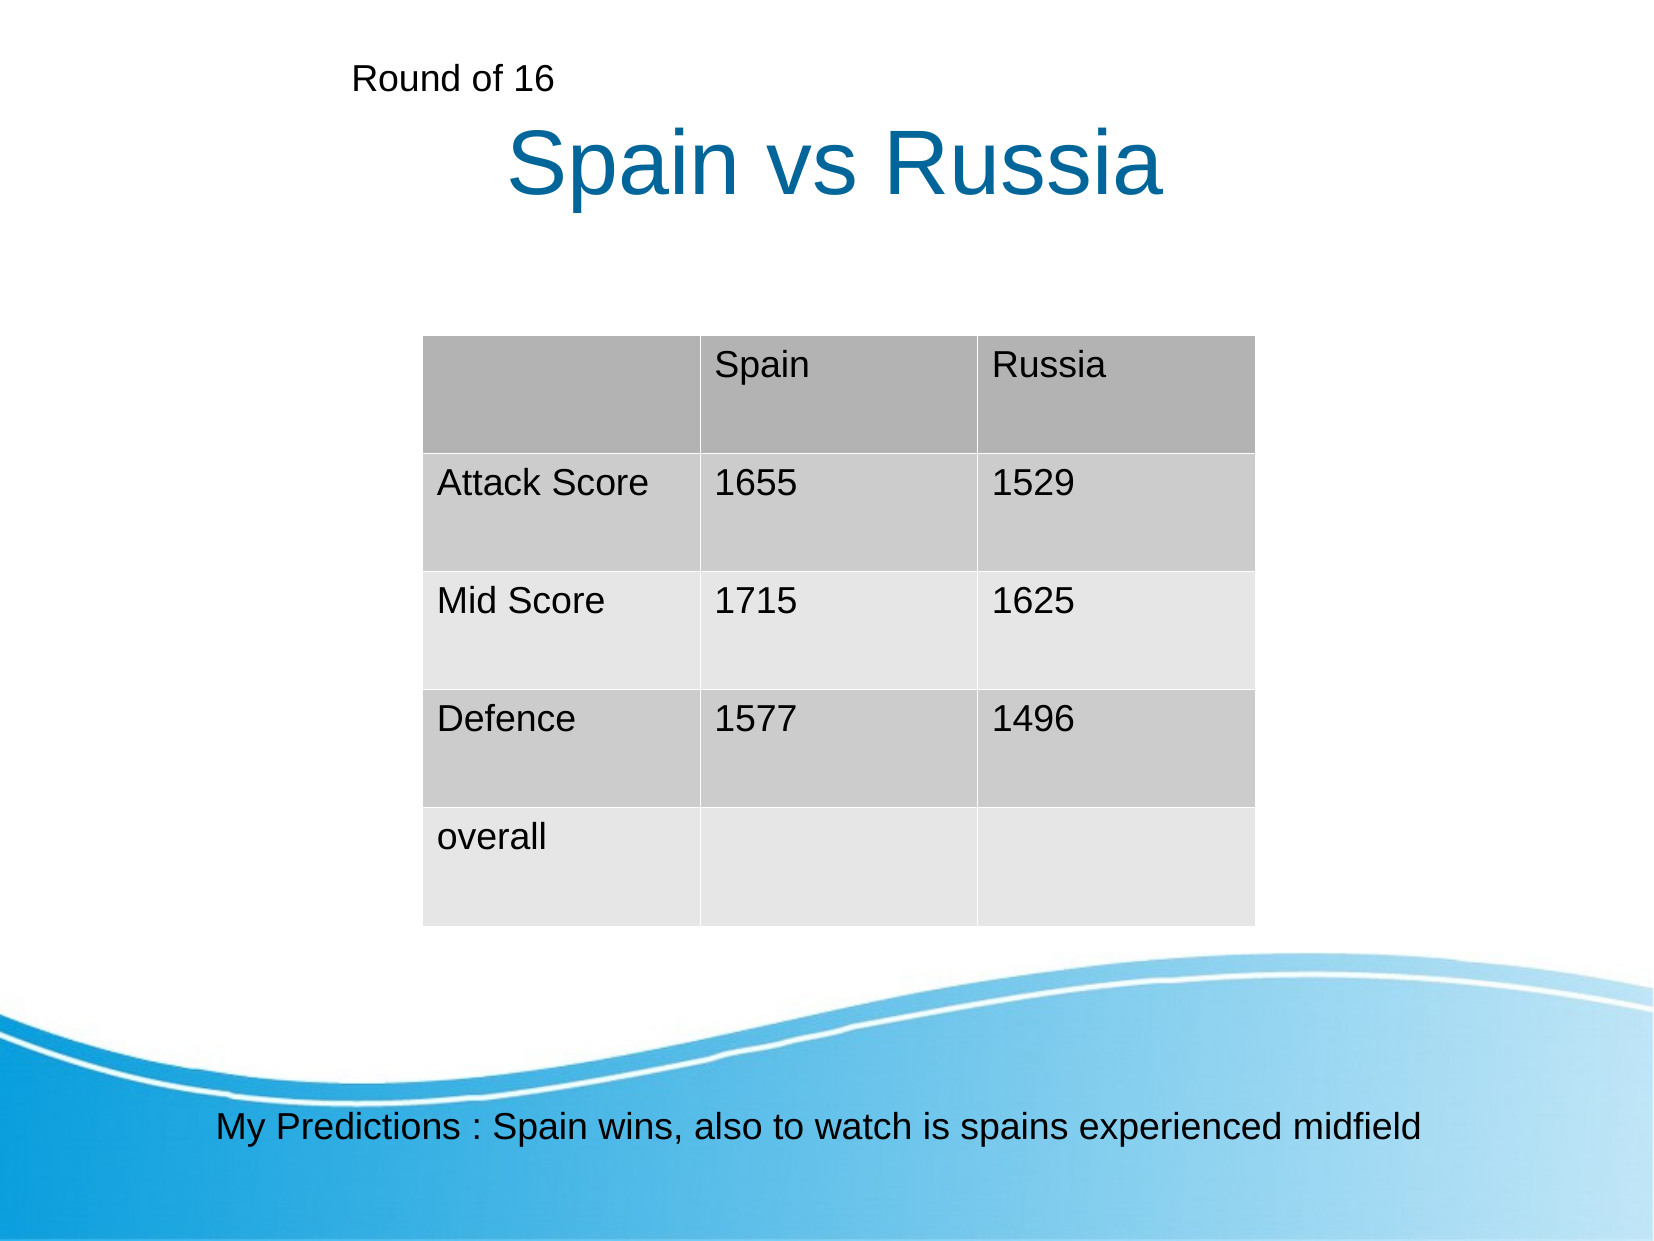

Round of 16
# Spain vs Russia
| | Spain | Russia |
| --- | --- | --- |
| Attack Score | 1655 | 1529 |
| Mid Score | 1715 | 1625 |
| Defence | 1577 | 1496 |
| overall | | |
My Predictions : Spain wins, also to watch is spains experienced midfield